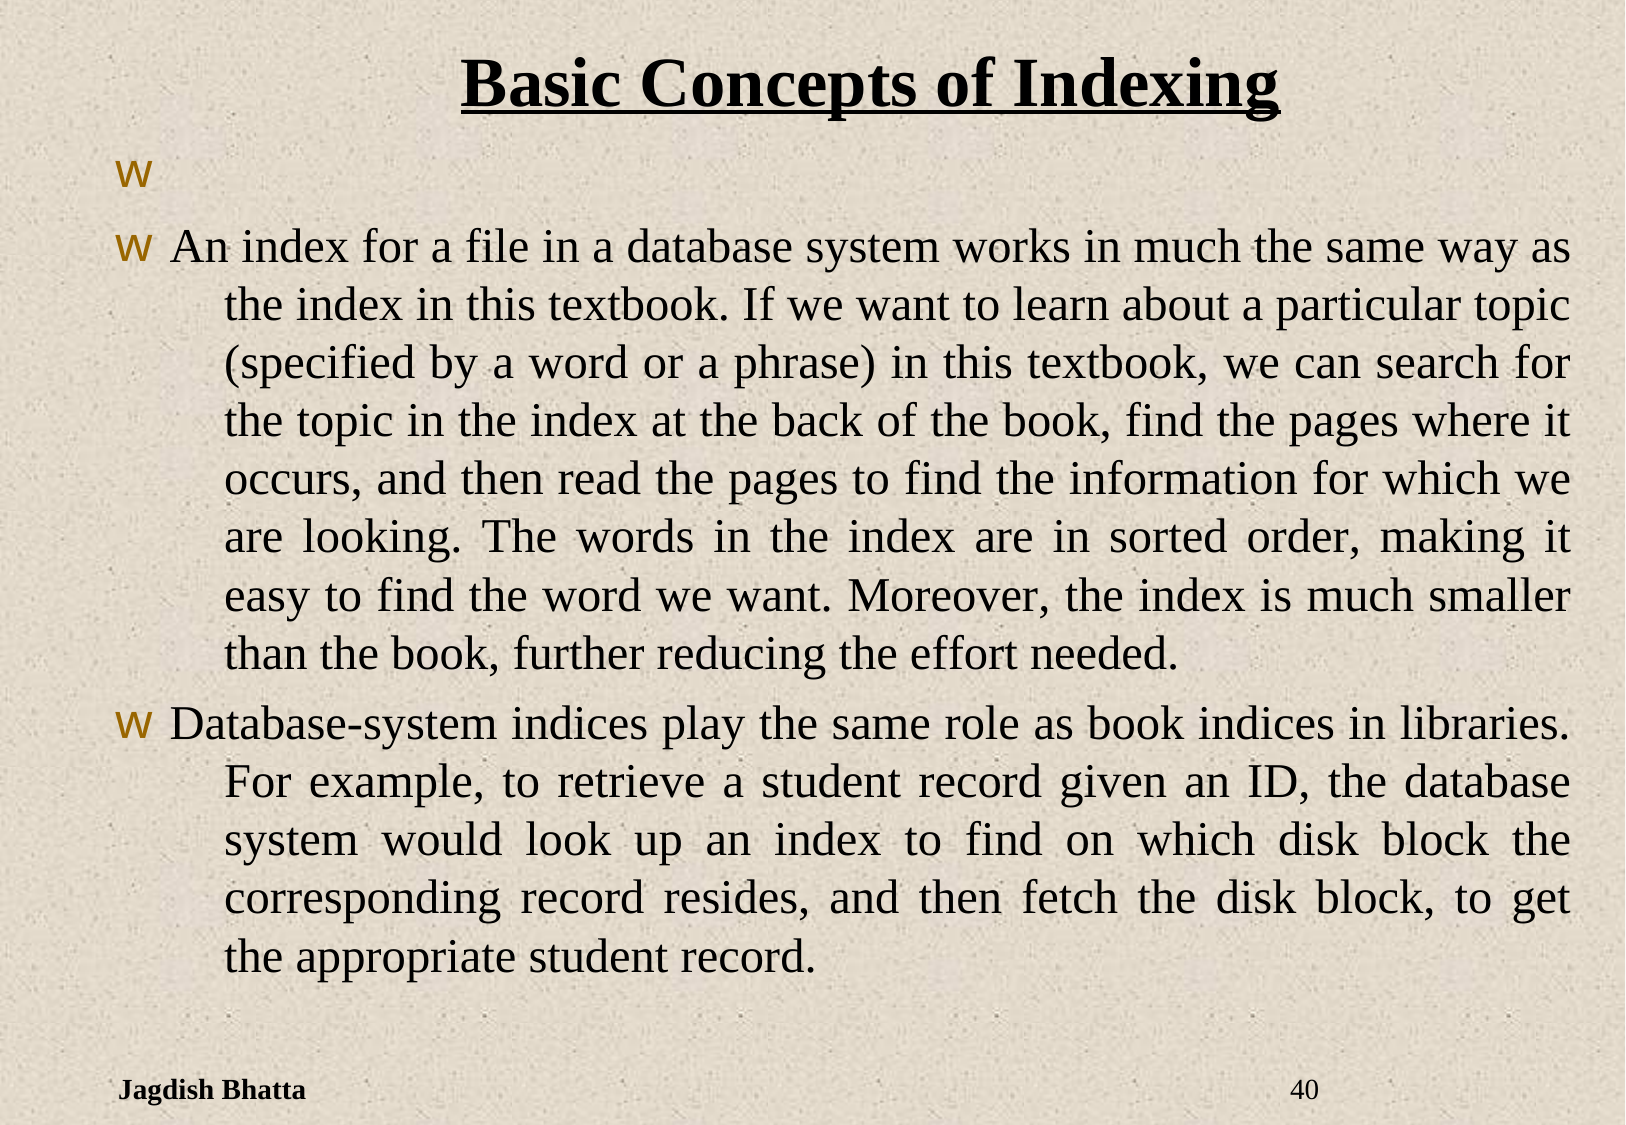

# Basic Concepts of Indexing
An index for a file in a database system works in much the same way as the index in this textbook. If we want to learn about a particular topic (specified by a word or a phrase) in this textbook, we can search for the topic in the index at the back of the book, find the pages where it occurs, and then read the pages to find the information for which we are looking. The words in the index are in sorted order, making it easy to find the word we want. Moreover, the index is much smaller than the book, further reducing the effort needed.
Database-system indices play the same role as book indices in libraries. For example, to retrieve a student record given an ID, the database system would look up an index to find on which disk block the corresponding record resides, and then fetch the disk block, to get the appropriate student record.
Jagdish Bhatta
39